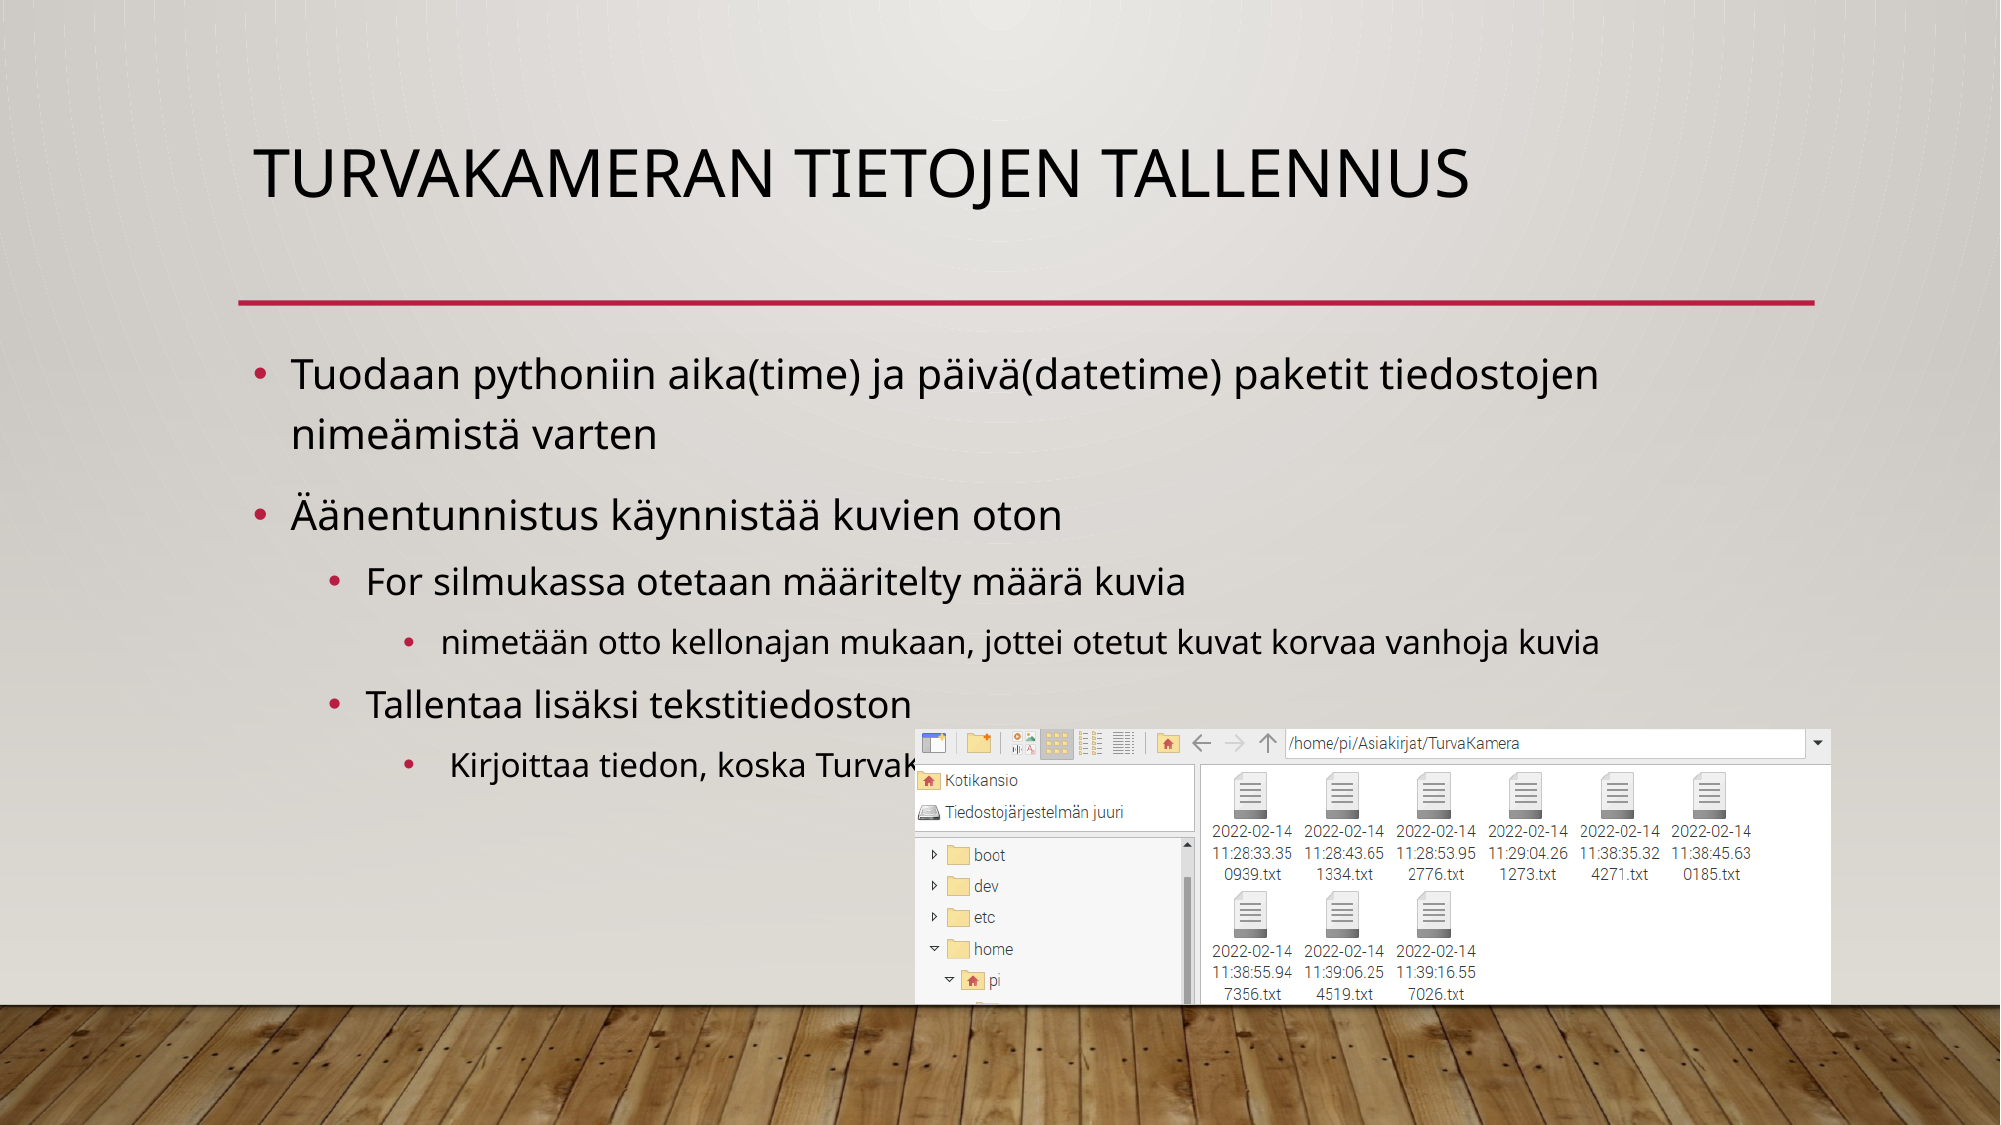

# Turvakameran tietojen tallennus
Tuodaan pythoniin aika(time) ja päivä(datetime) paketit tiedostojen nimeämistä varten
Äänentunnistus käynnistää kuvien oton
For silmukassa otetaan määritelty määrä kuvia
nimetään otto kellonajan mukaan, jottei otetut kuvat korvaa vanhoja kuvia
Tallentaa lisäksi tekstitiedoston
 Kirjoittaa tiedon, koska TurvaKamera on käynnistynyt ja ottanut kuvia